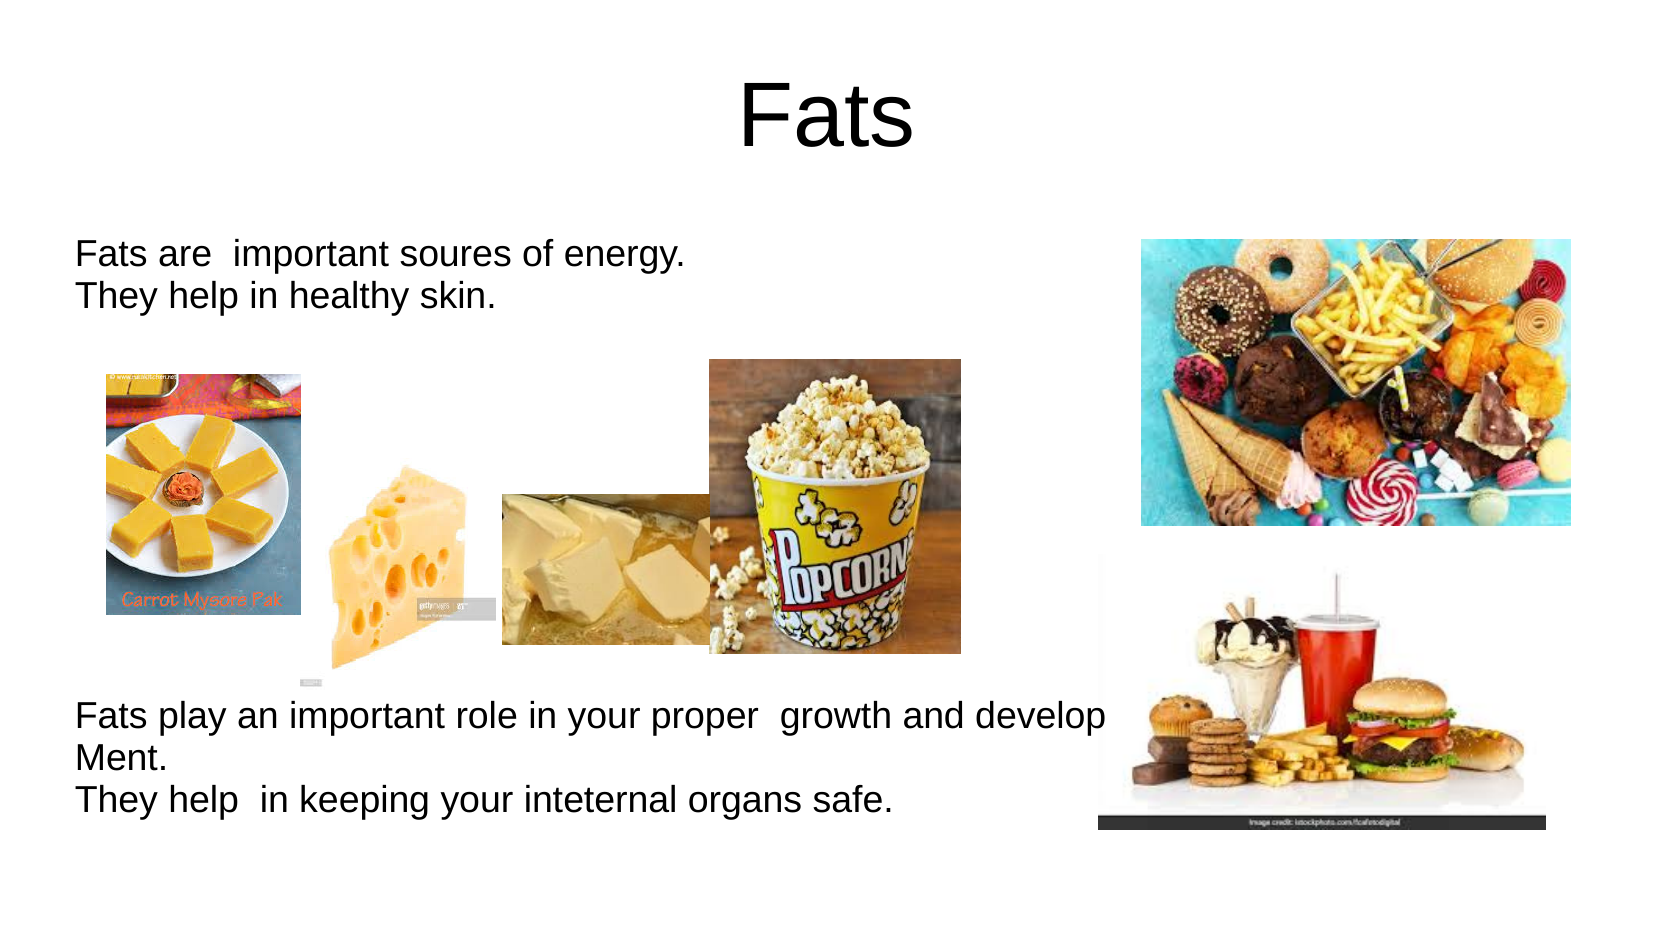

# Fats
Fats are important soures of energy.
They help in healthy skin.
Fats play an important role in your proper growth and develop
Ment.
They help in keeping your inteternal organs safe.